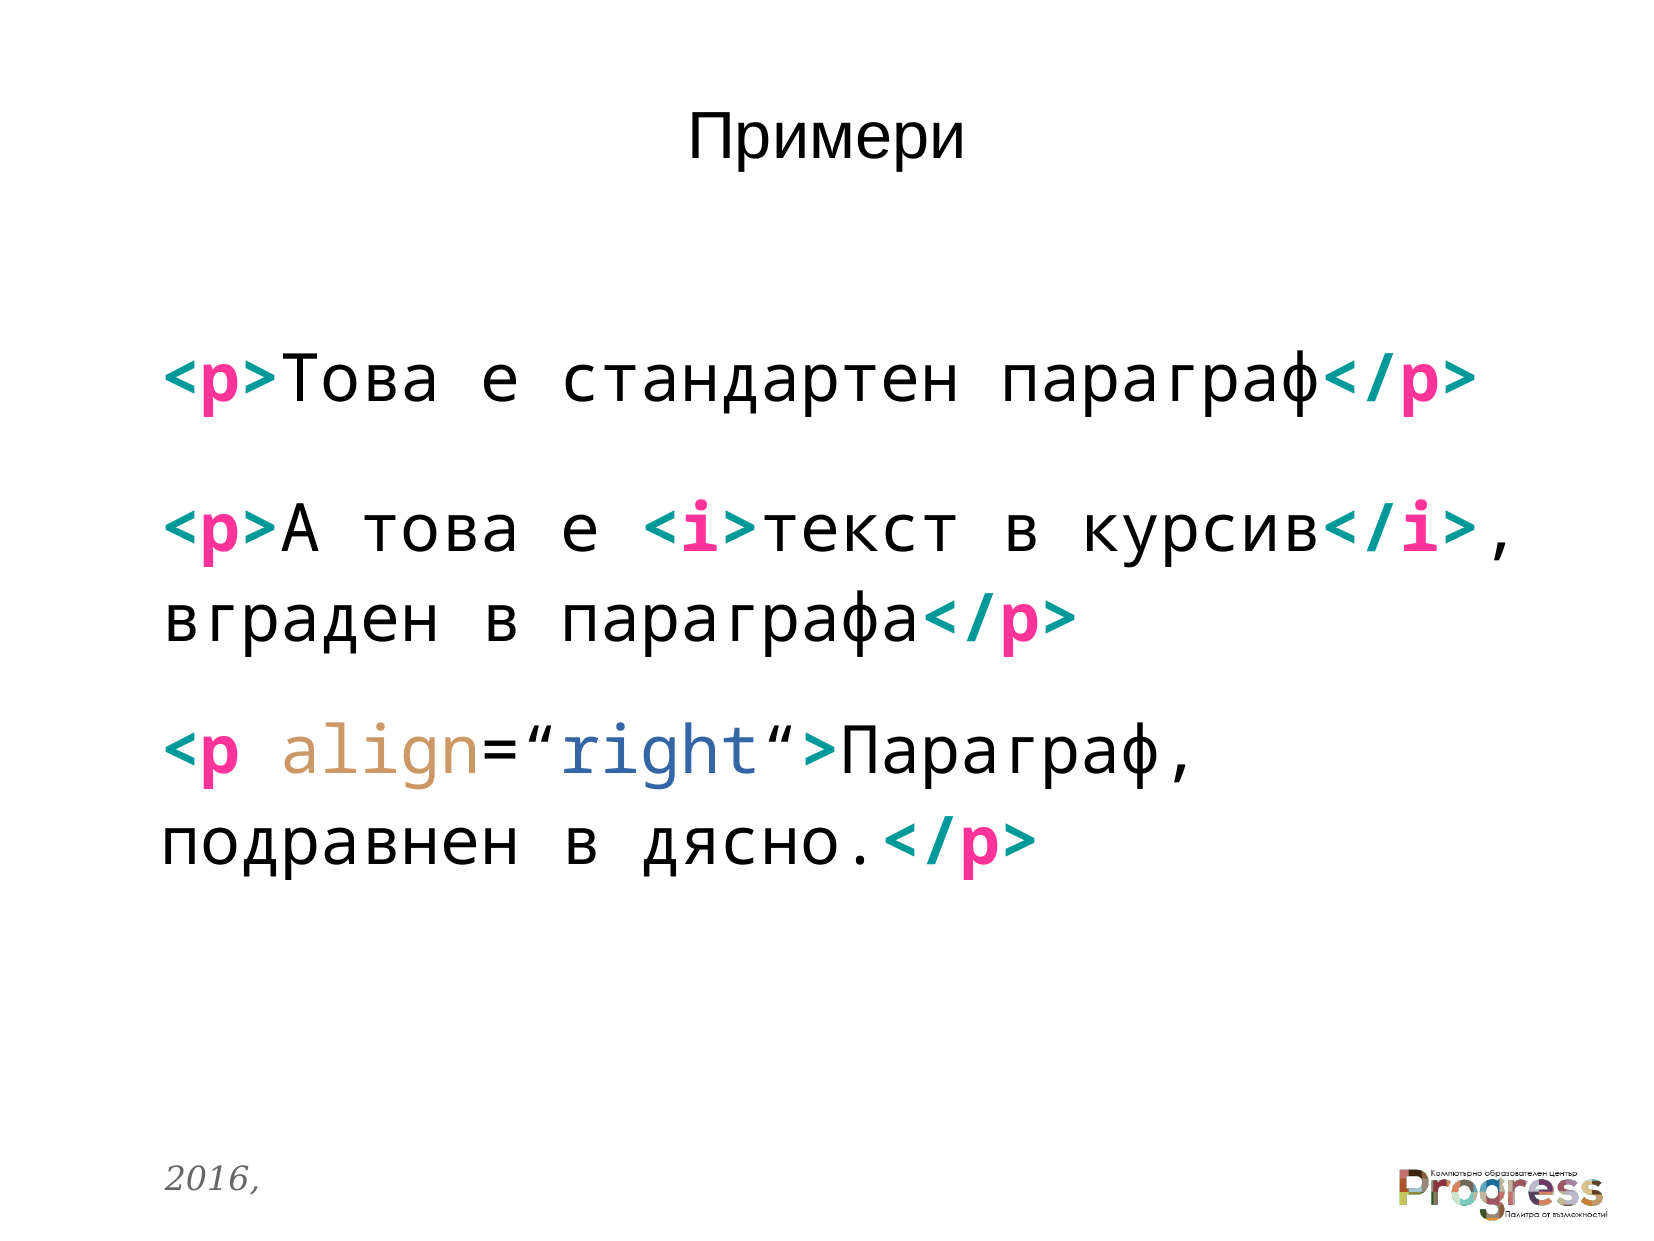

# Примери
<p>Това е стандартен параграф</p>
<p>А това e <i>текст в курсив</i>, вграден в параграфа</p>
<p align=“right“>Параграф, подравнен в дясно.</p>
2016,